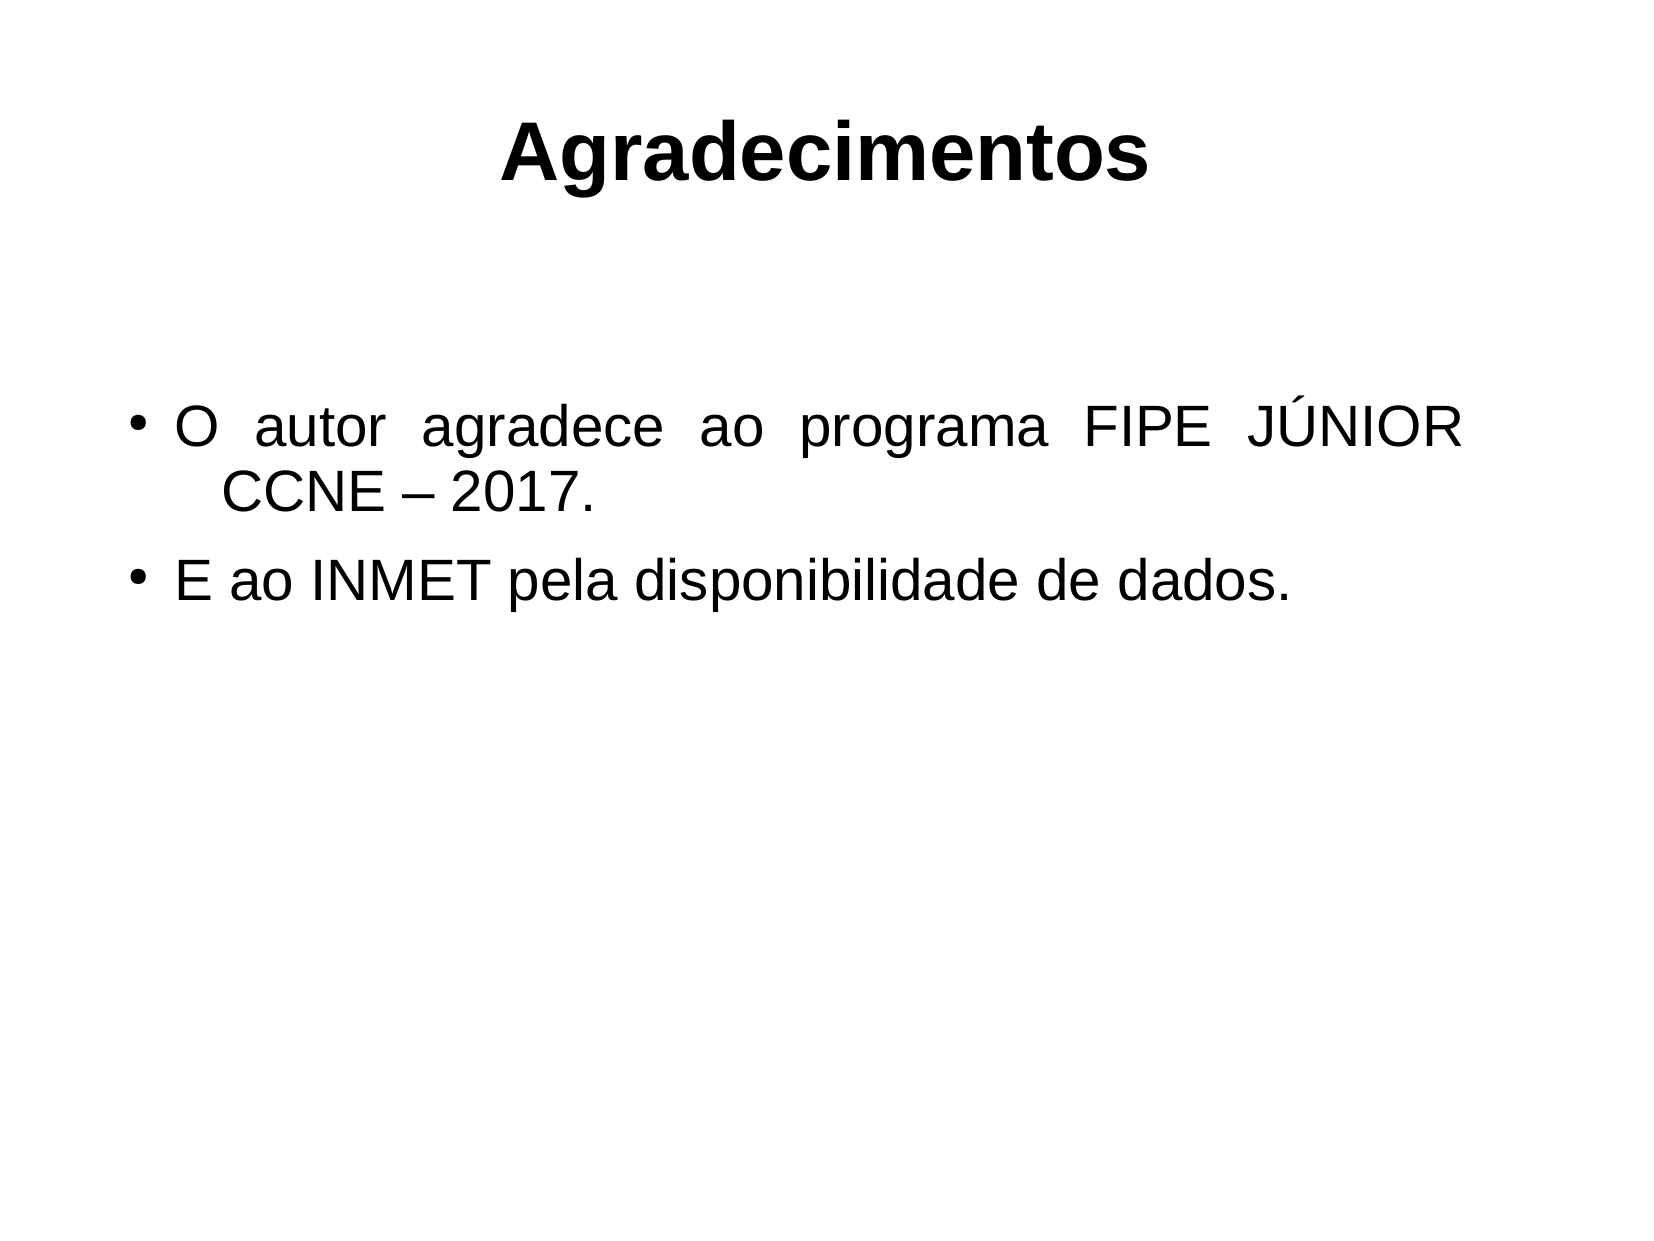

# Agradecimentos
O autor agradece ao programa FIPE JÚNIOR CCNE – 2017.
E ao INMET pela disponibilidade de dados.